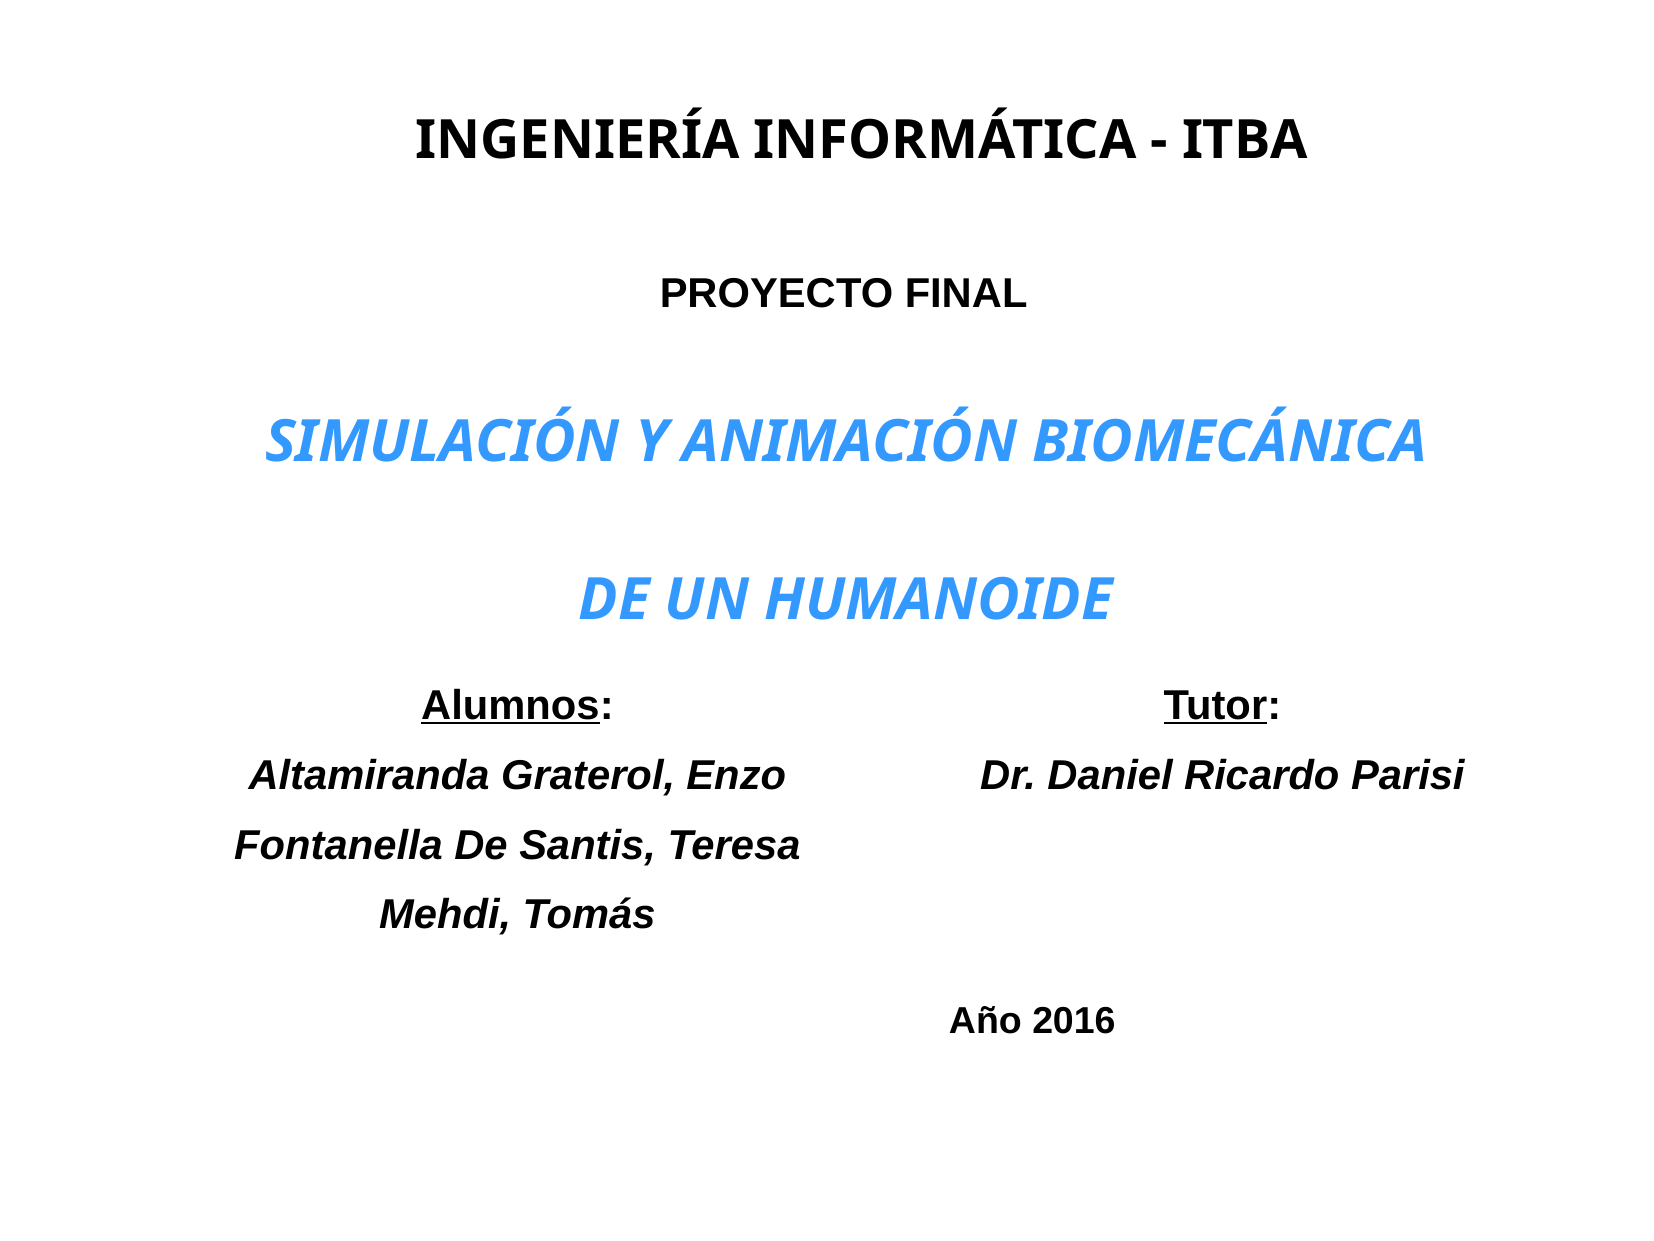

# INGENIERÍA INFORMÁTICA - ITBA
PROYECTO FINAL
SIMULACIÓN Y ANIMACIÓN BIOMECÁNICA
DE UN HUMANOIDE
Alumnos:
Altamiranda Graterol, Enzo
Fontanella De Santis, Teresa
Mehdi, Tomás
Tutor:
Dr. Daniel Ricardo Parisi
Año 2016